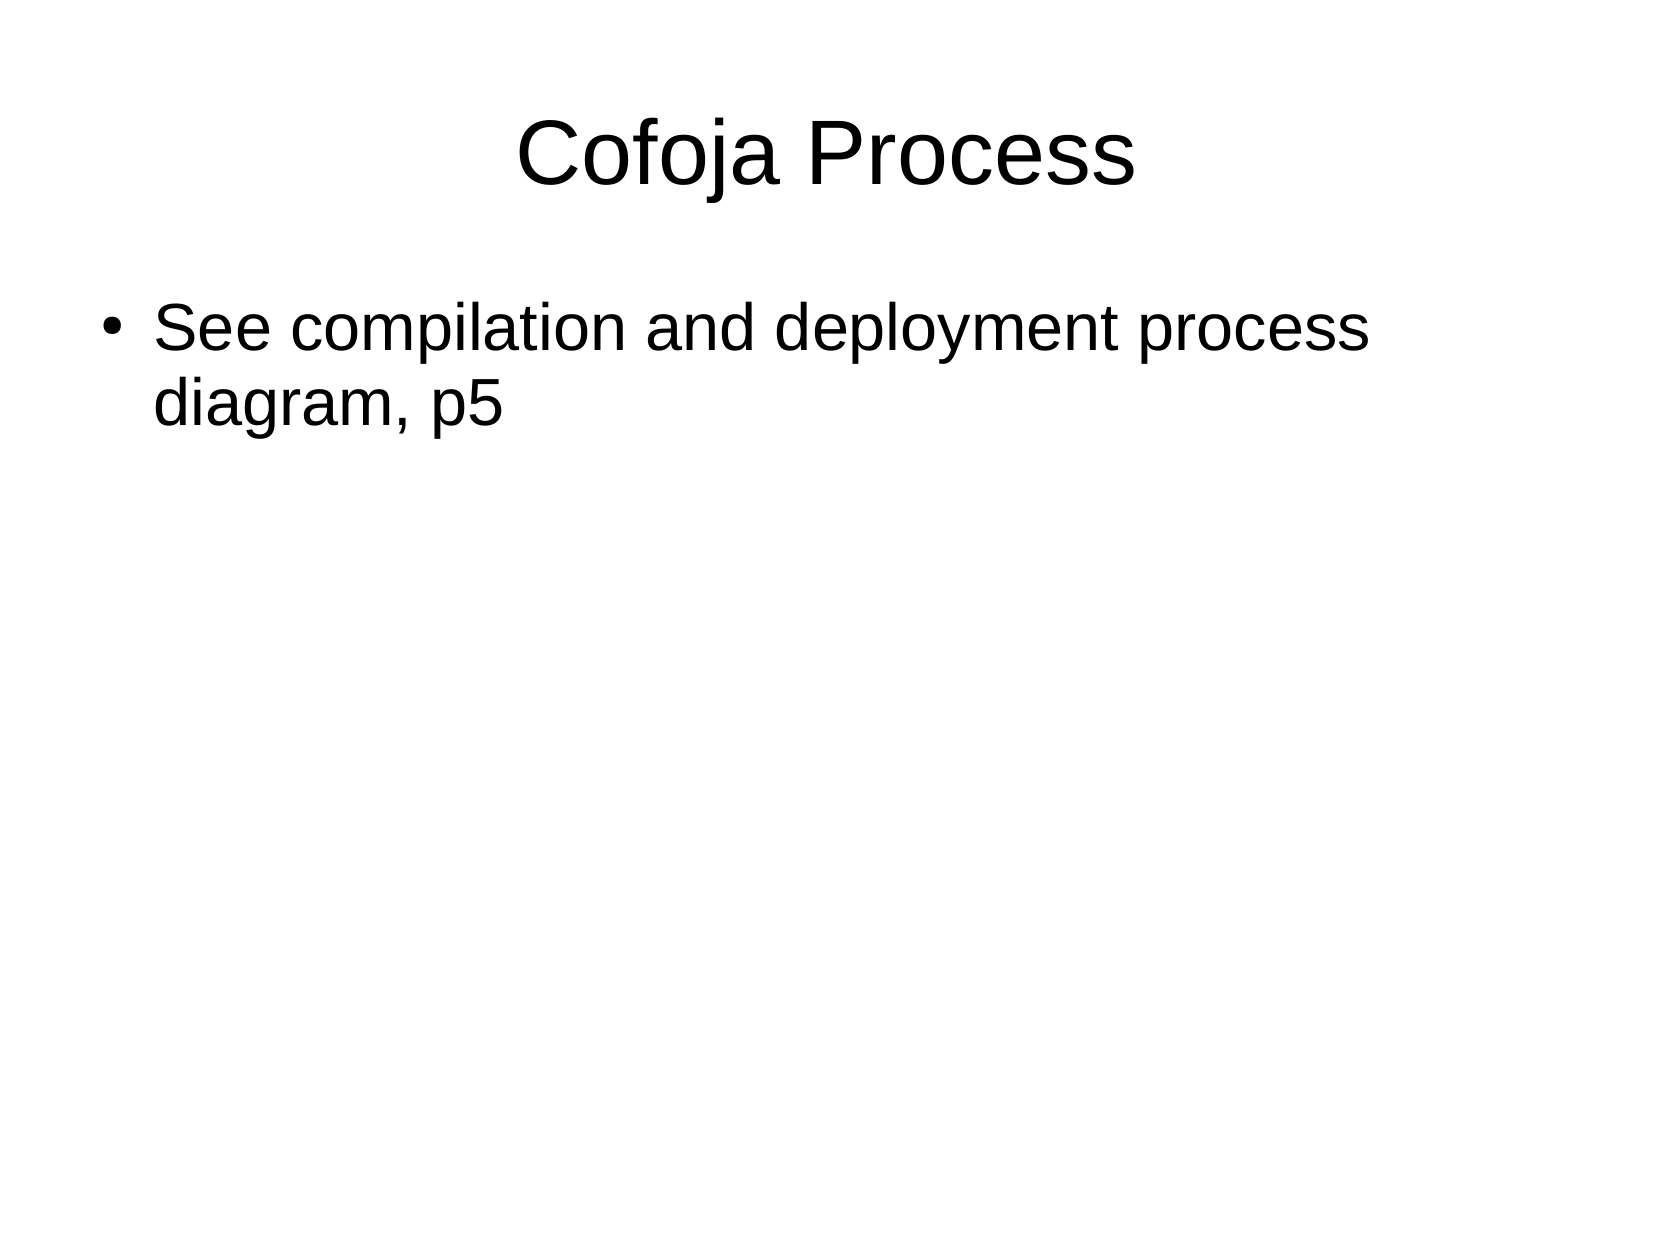

# Cofoja Process
See compilation and deployment process diagram, p5